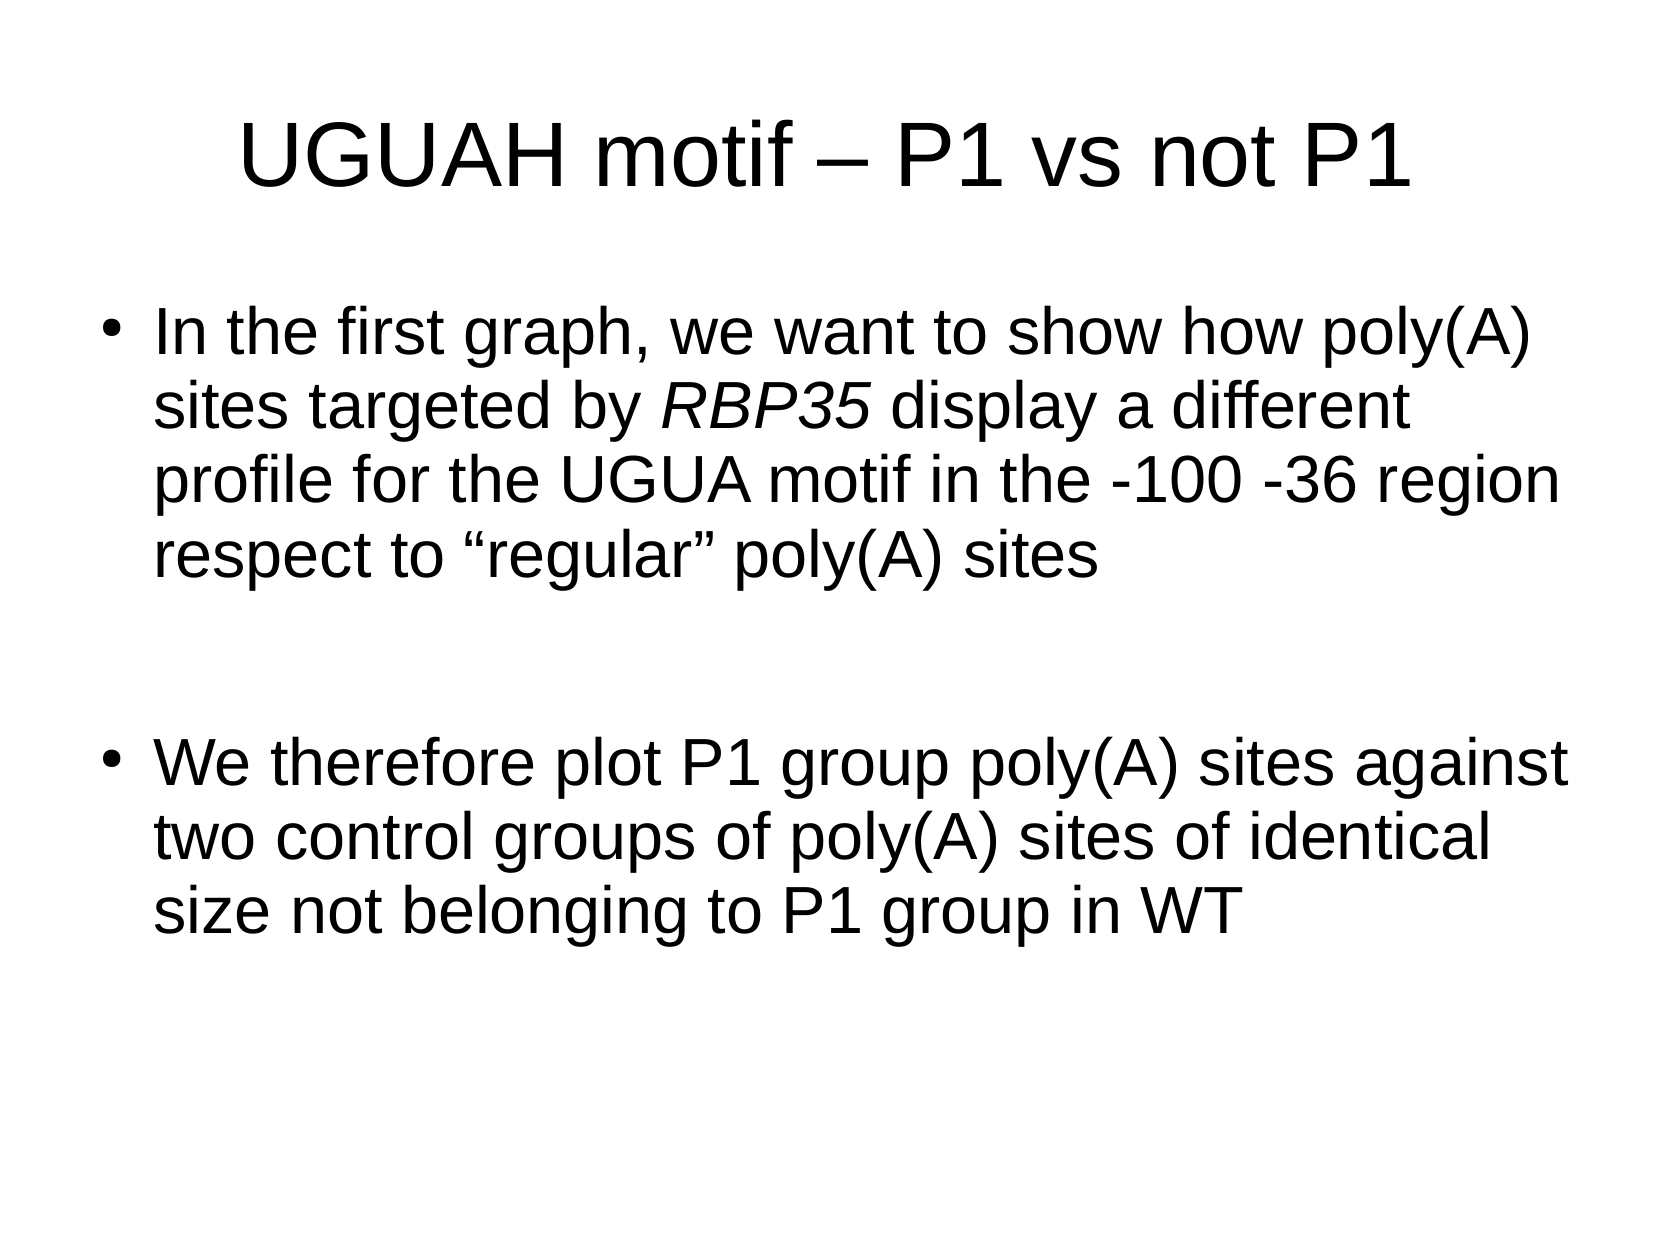

# UGUAH motif – P1 vs not P1
In the first graph, we want to show how poly(A) sites targeted by RBP35 display a different profile for the UGUA motif in the -100 -36 region respect to “regular” poly(A) sites
We therefore plot P1 group poly(A) sites against two control groups of poly(A) sites of identical size not belonging to P1 group in WT